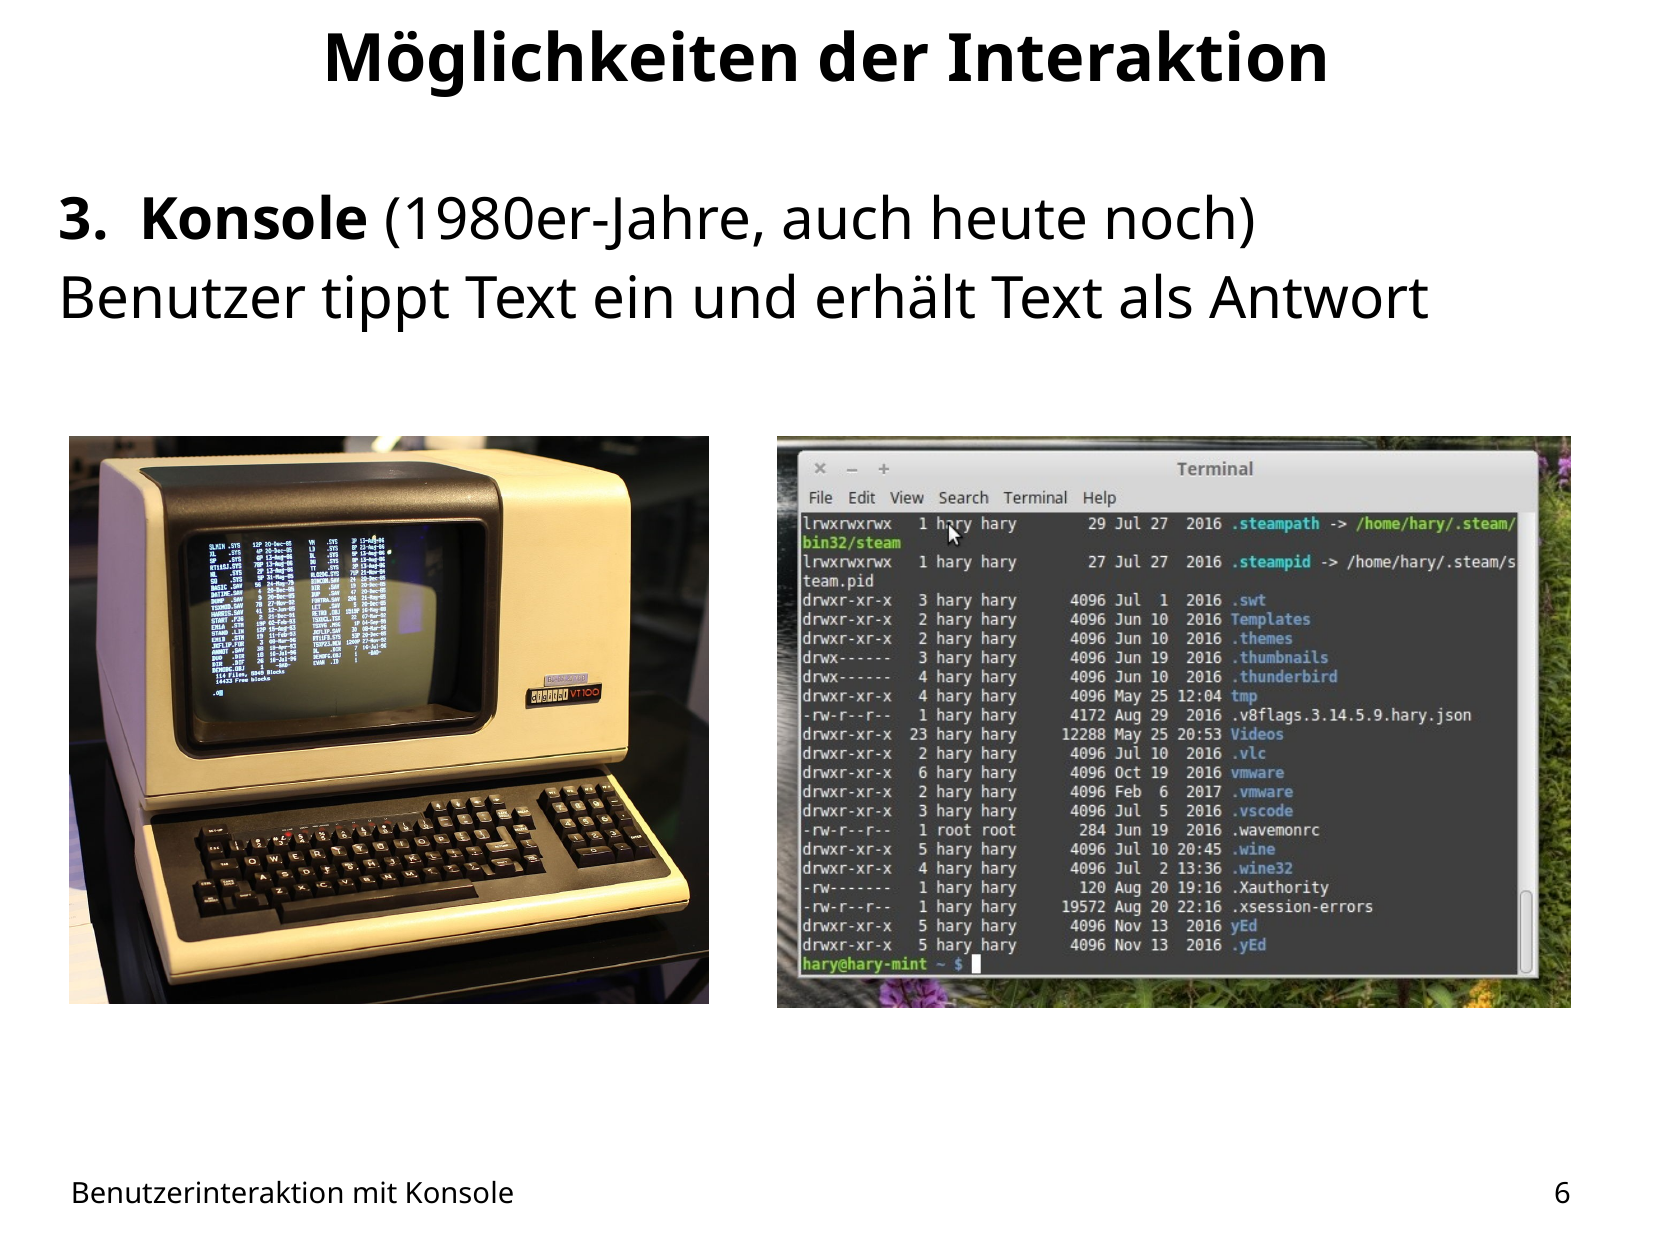

# Möglichkeiten der Interaktion
3. Konsole (1980er-Jahre, auch heute noch)
Benutzer tippt Text ein und erhält Text als Antwort
Benutzerinteraktion mit Konsole
6